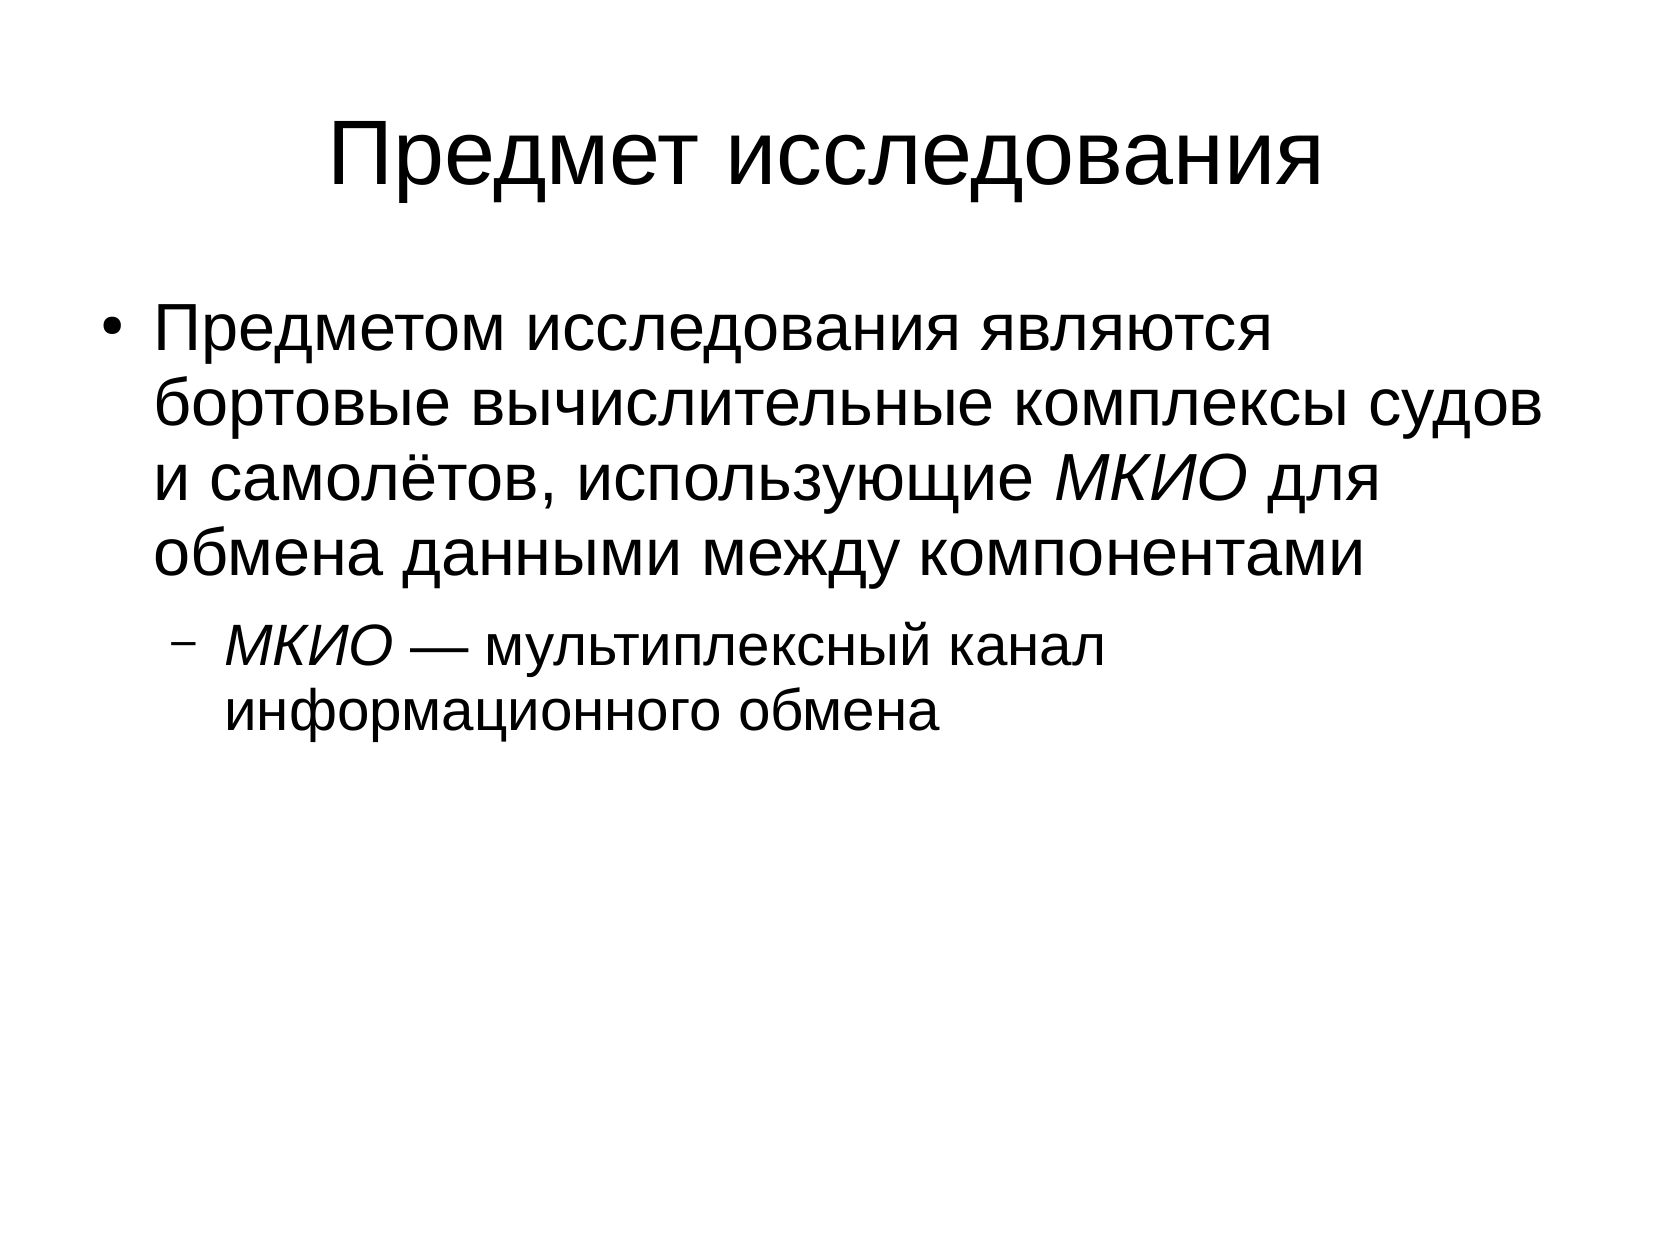

# Предмет исследования
Предметом исследования являются бортовые вычислительные комплексы судов и самолётов, использующие МКИО для обмена данными между компонентами
МКИО — мультиплексный канал информационного обмена